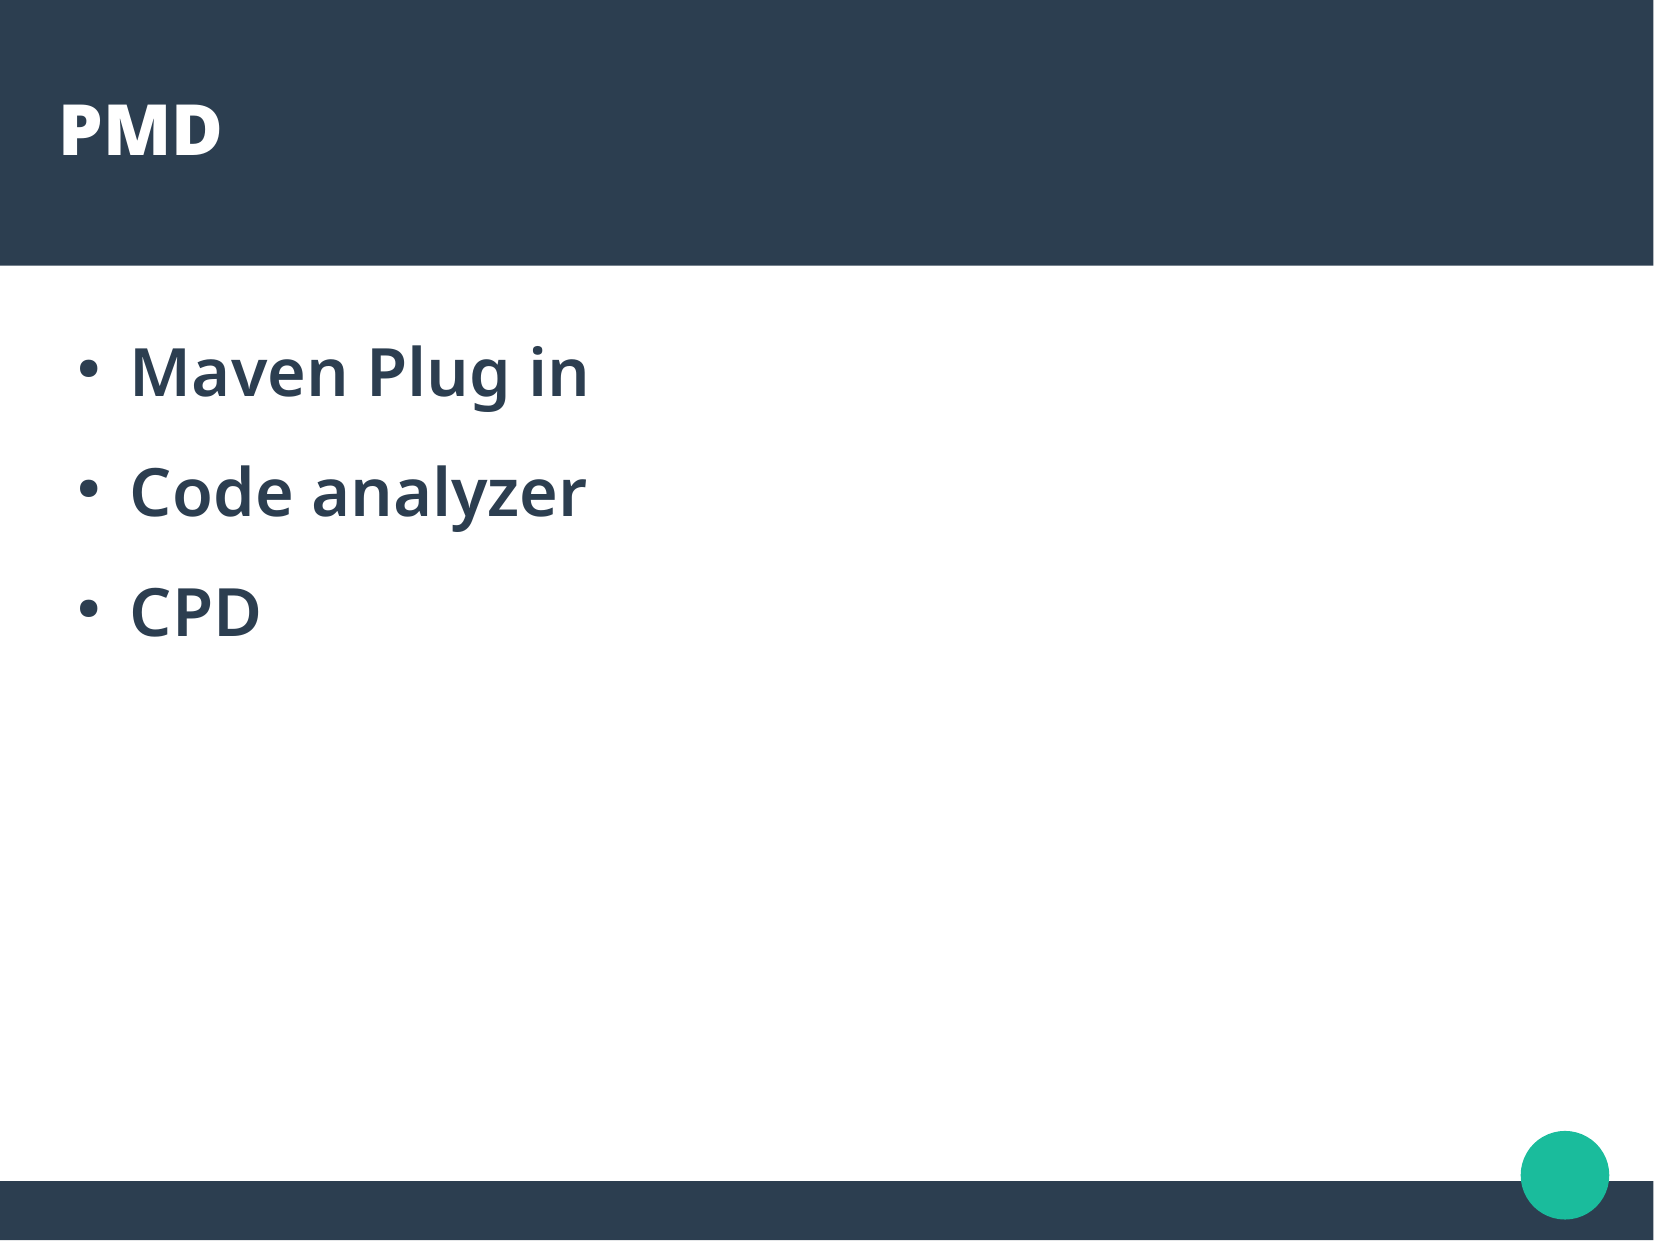

# PMD
Maven Plug in
Code analyzer
CPD